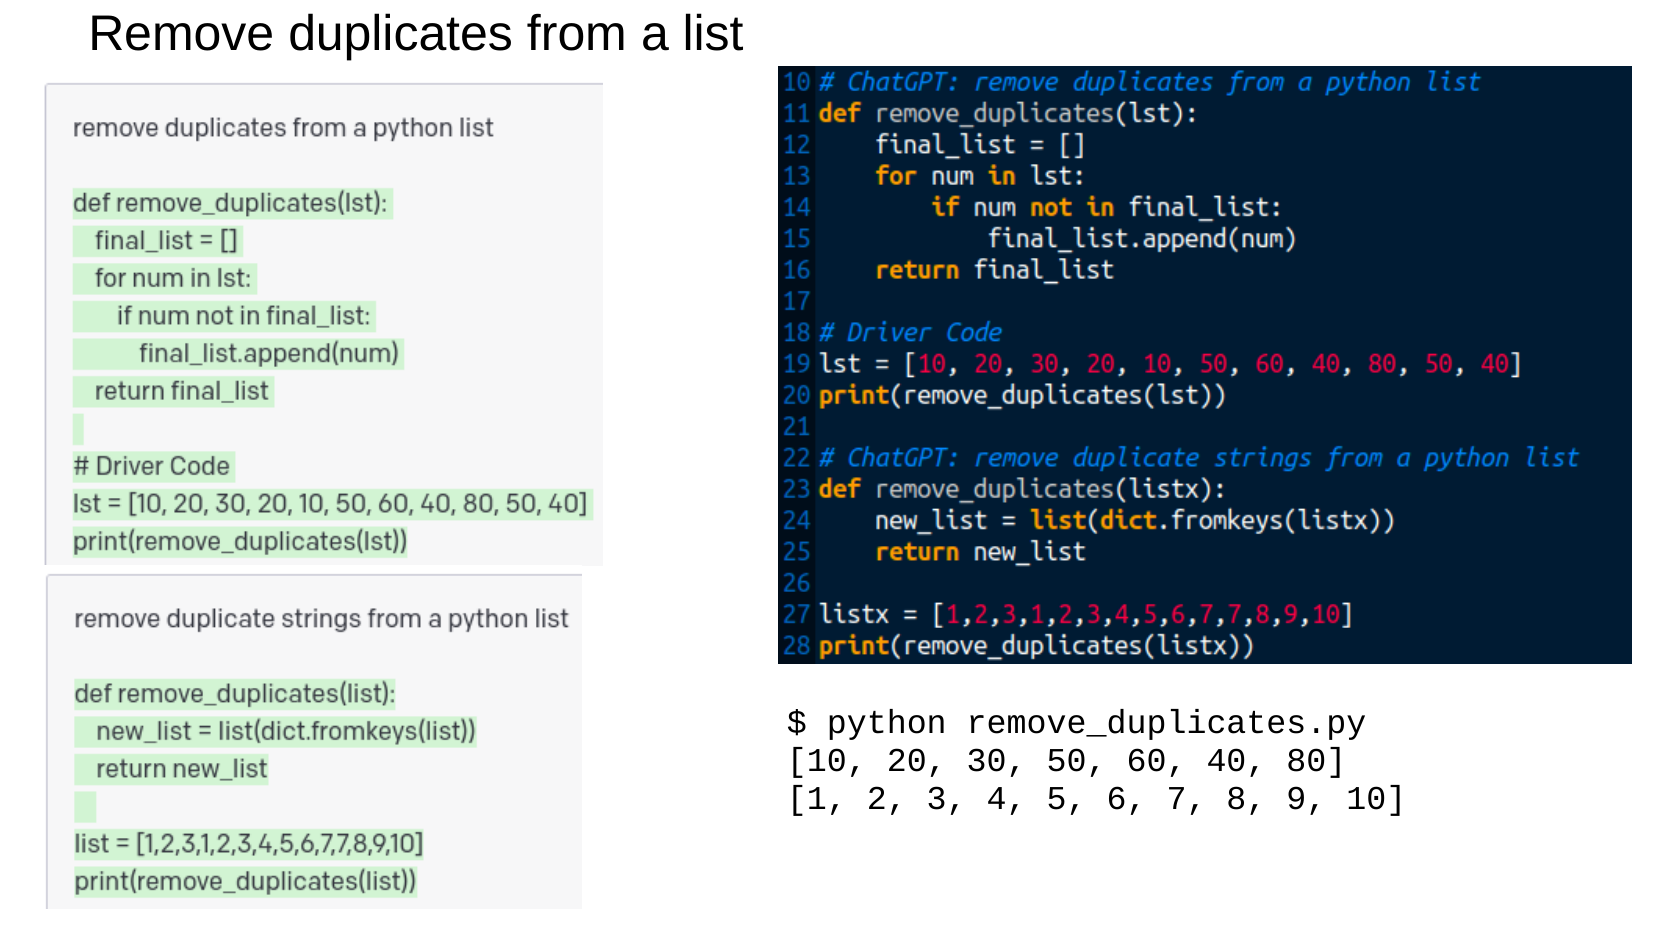

# Remove duplicates from a list
$ python remove_duplicates.py
[10, 20, 30, 50, 60, 40, 80]
[1, 2, 3, 4, 5, 6, 7, 8, 9, 10]